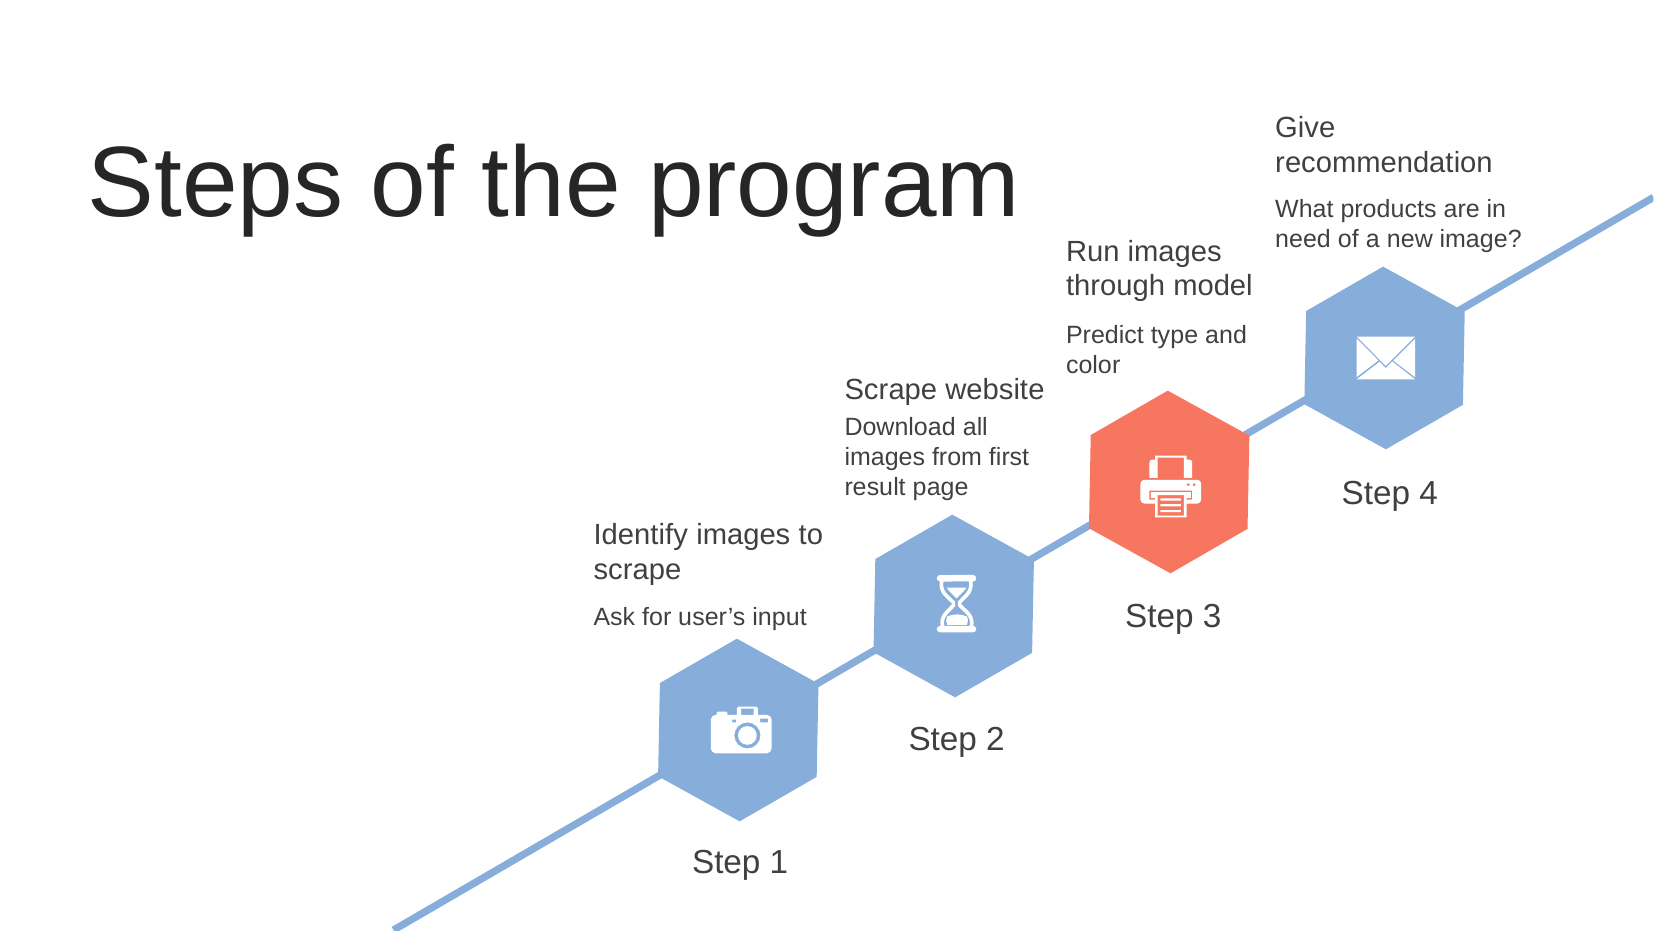

Give recommendation
What products are in need of a new image?
Steps of the program
Run images through model
Predict type and color
Scrape website
Download all images from first result page
Step 4
Identify images to scrape
Ask for user’s input
Step 3
Step 2
Step 1